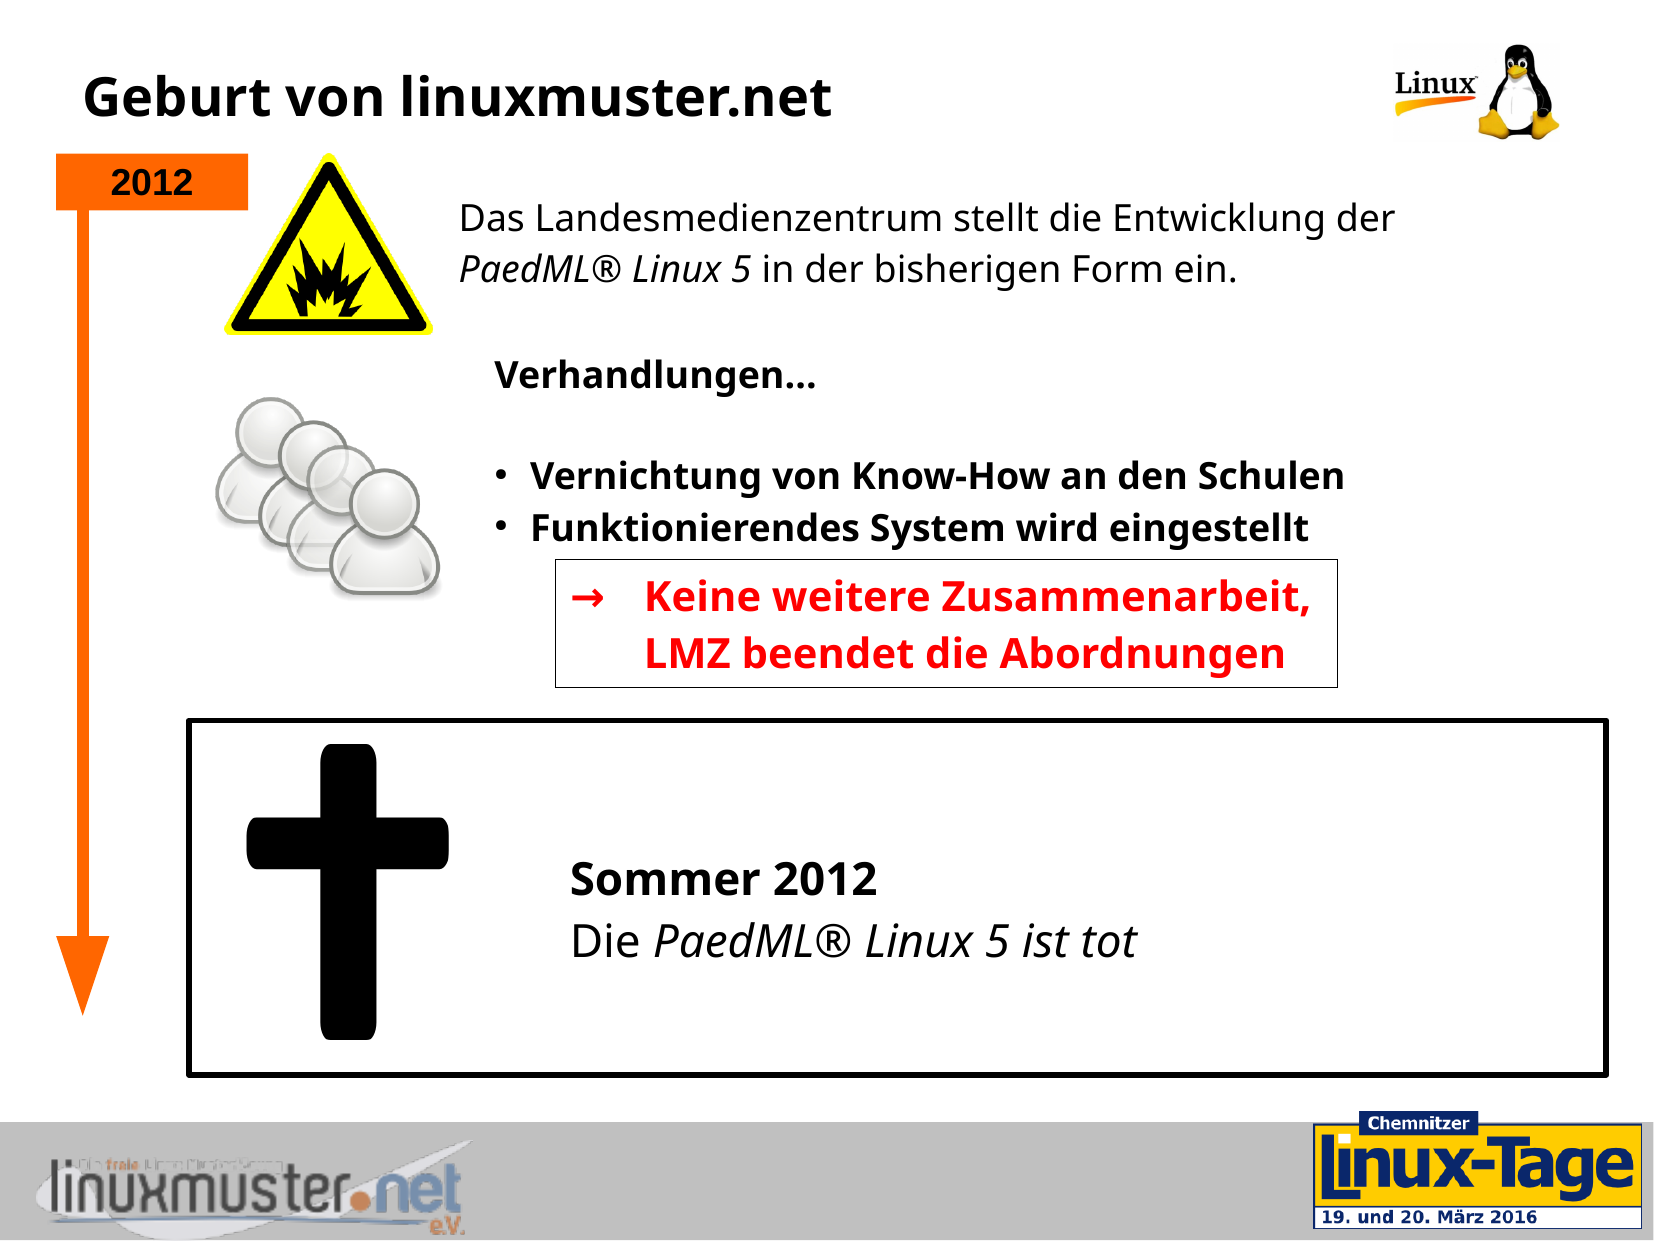

# Geburt von linuxmuster.net
2012
Das Landesmedienzentrum stellt die Entwicklung der PaedML® Linux 5 in der bisherigen Form ein.
Verhandlungen...
Vernichtung von Know-How an den Schulen
Funktionierendes System wird eingestellt
→ 	Keine weitere Zusammenarbeit,
	LMZ beendet die Abordnungen
Sommer 2012
Die PaedML® Linux 5 ist tot